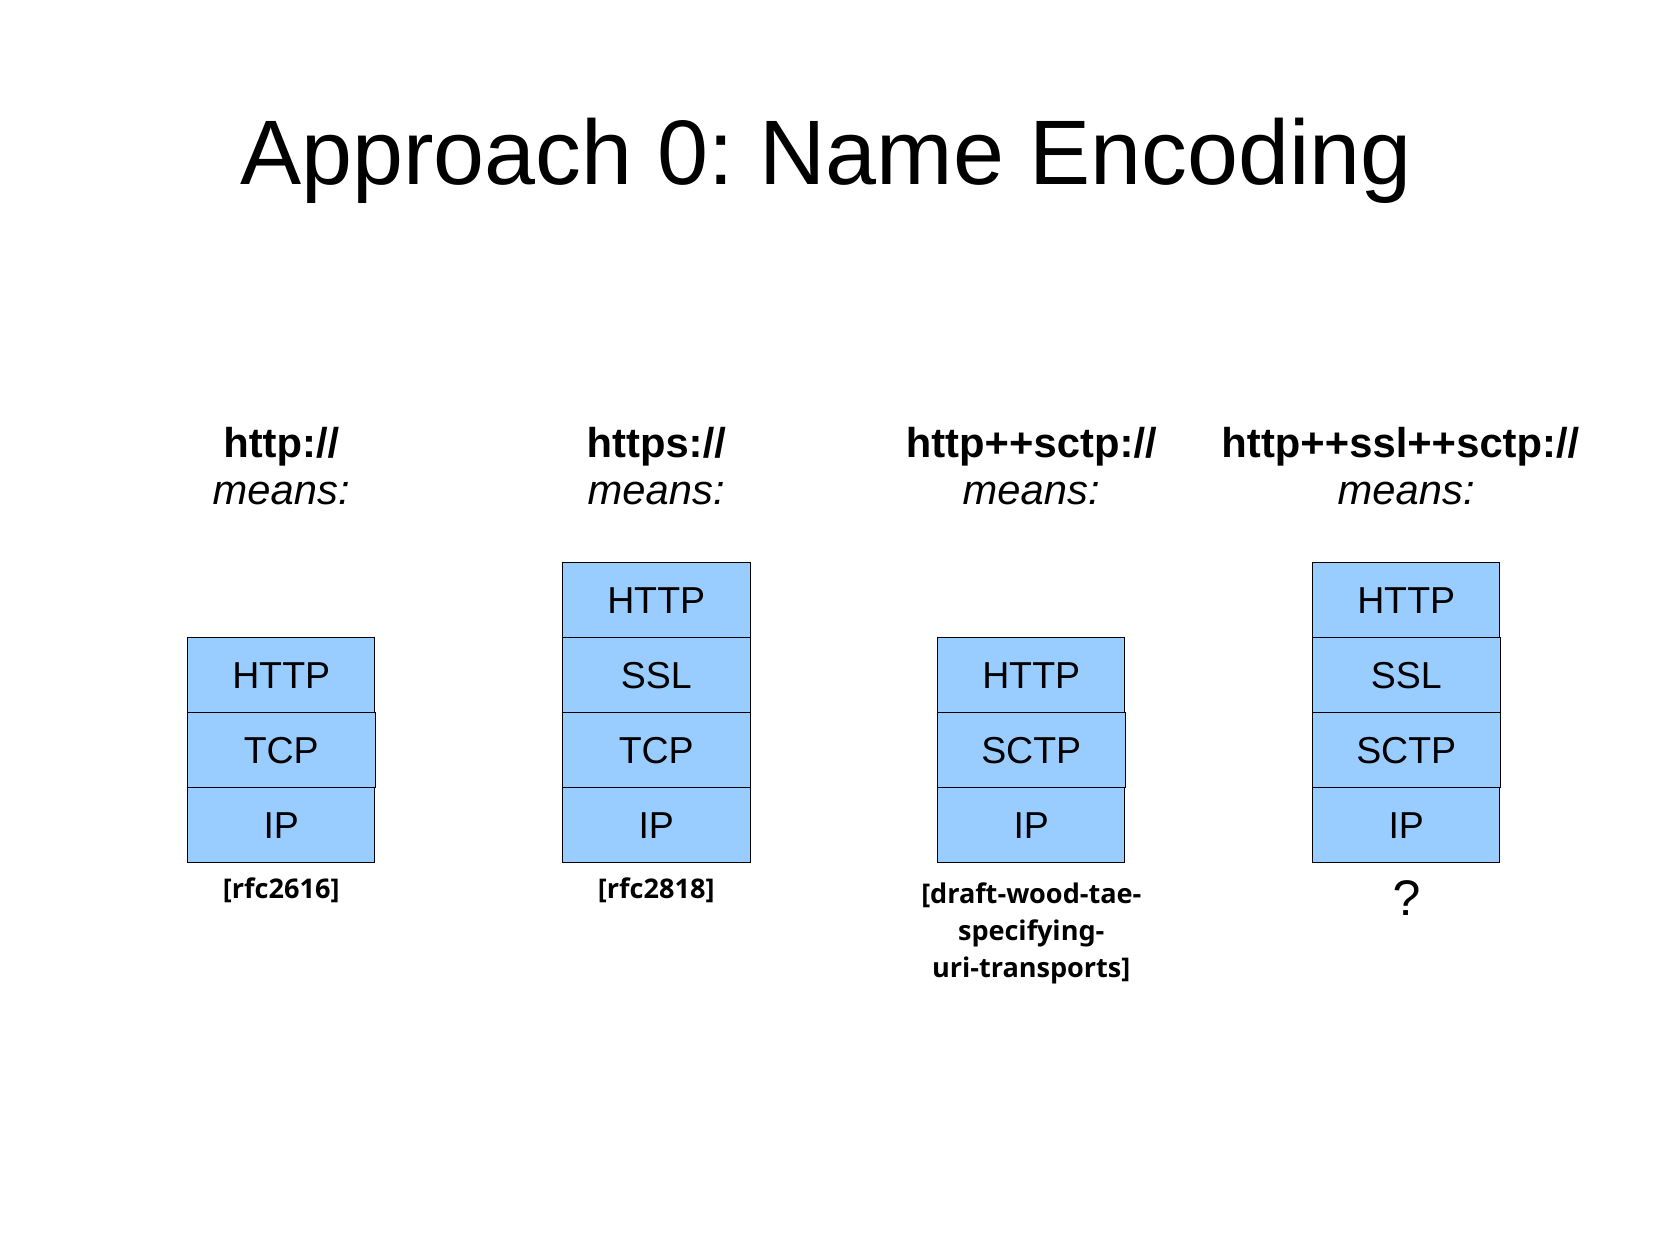

# Approach 0: Name Encoding
http://
means:
HTTP
TCP
IP
[rfc2616]
https://
means:
HTTP
SSL
TCP
IP
[rfc2818]
http++sctp:// means:
HTTP
SCTP
IP
[draft-wood-tae-
specifying-
uri-transports]
http++ssl++sctp://
means:
HTTP
SSL
SCTP
IP
?